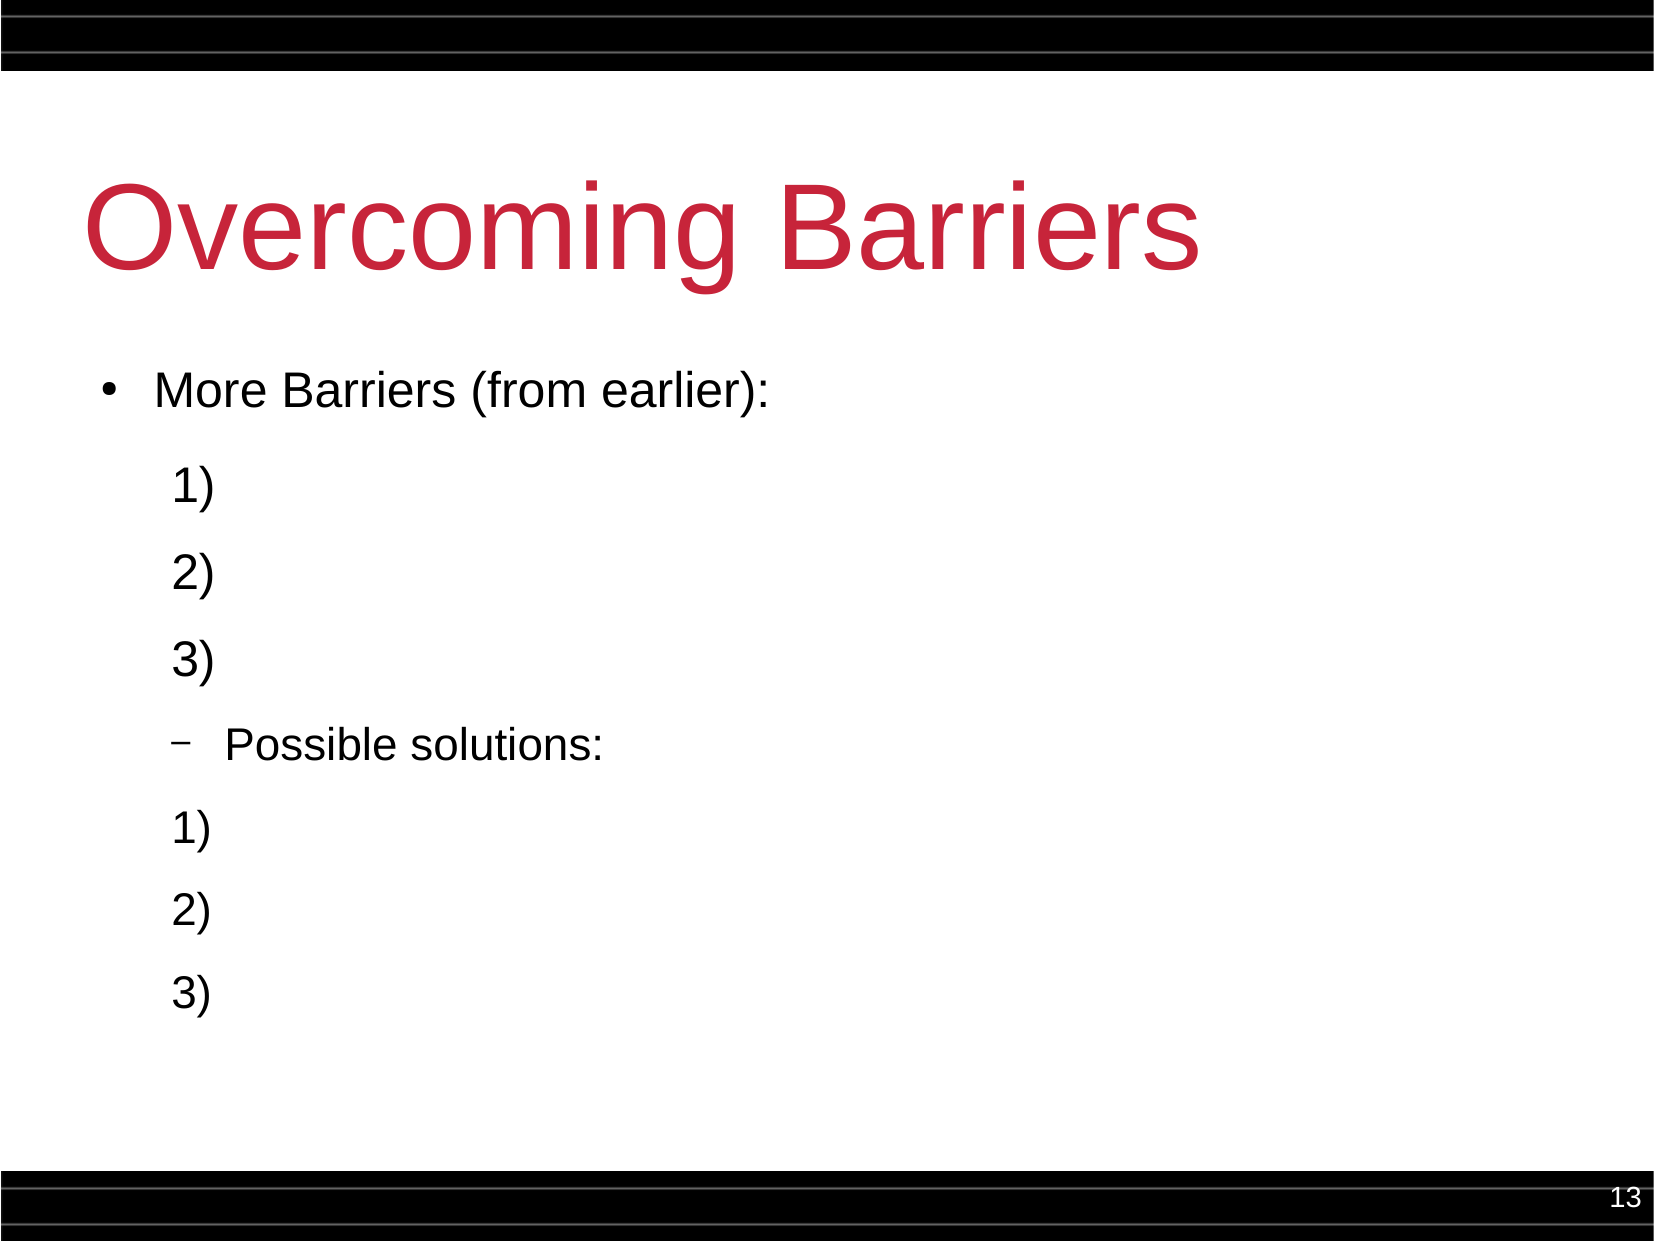

# Overcoming Barriers
More Barriers (from earlier):
Possible solutions: